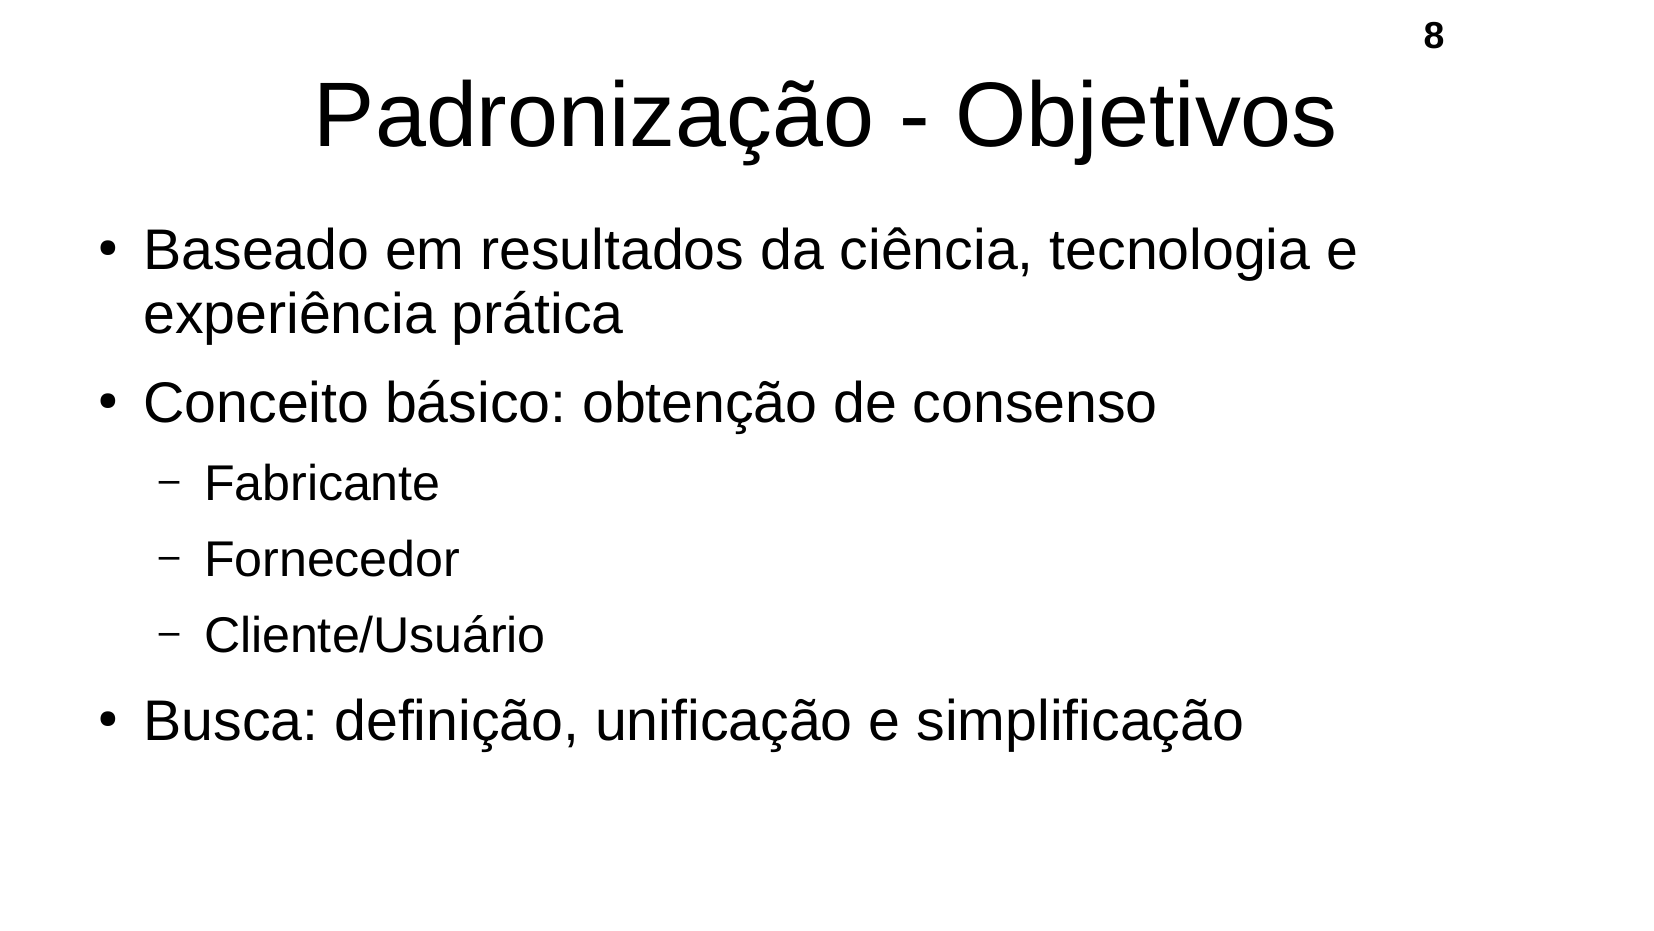

# Padronização - Objetivos
Baseado em resultados da ciência, tecnologia e experiência prática
Conceito básico: obtenção de consenso
Fabricante
Fornecedor
Cliente/Usuário
Busca: definição, unificação e simplificação